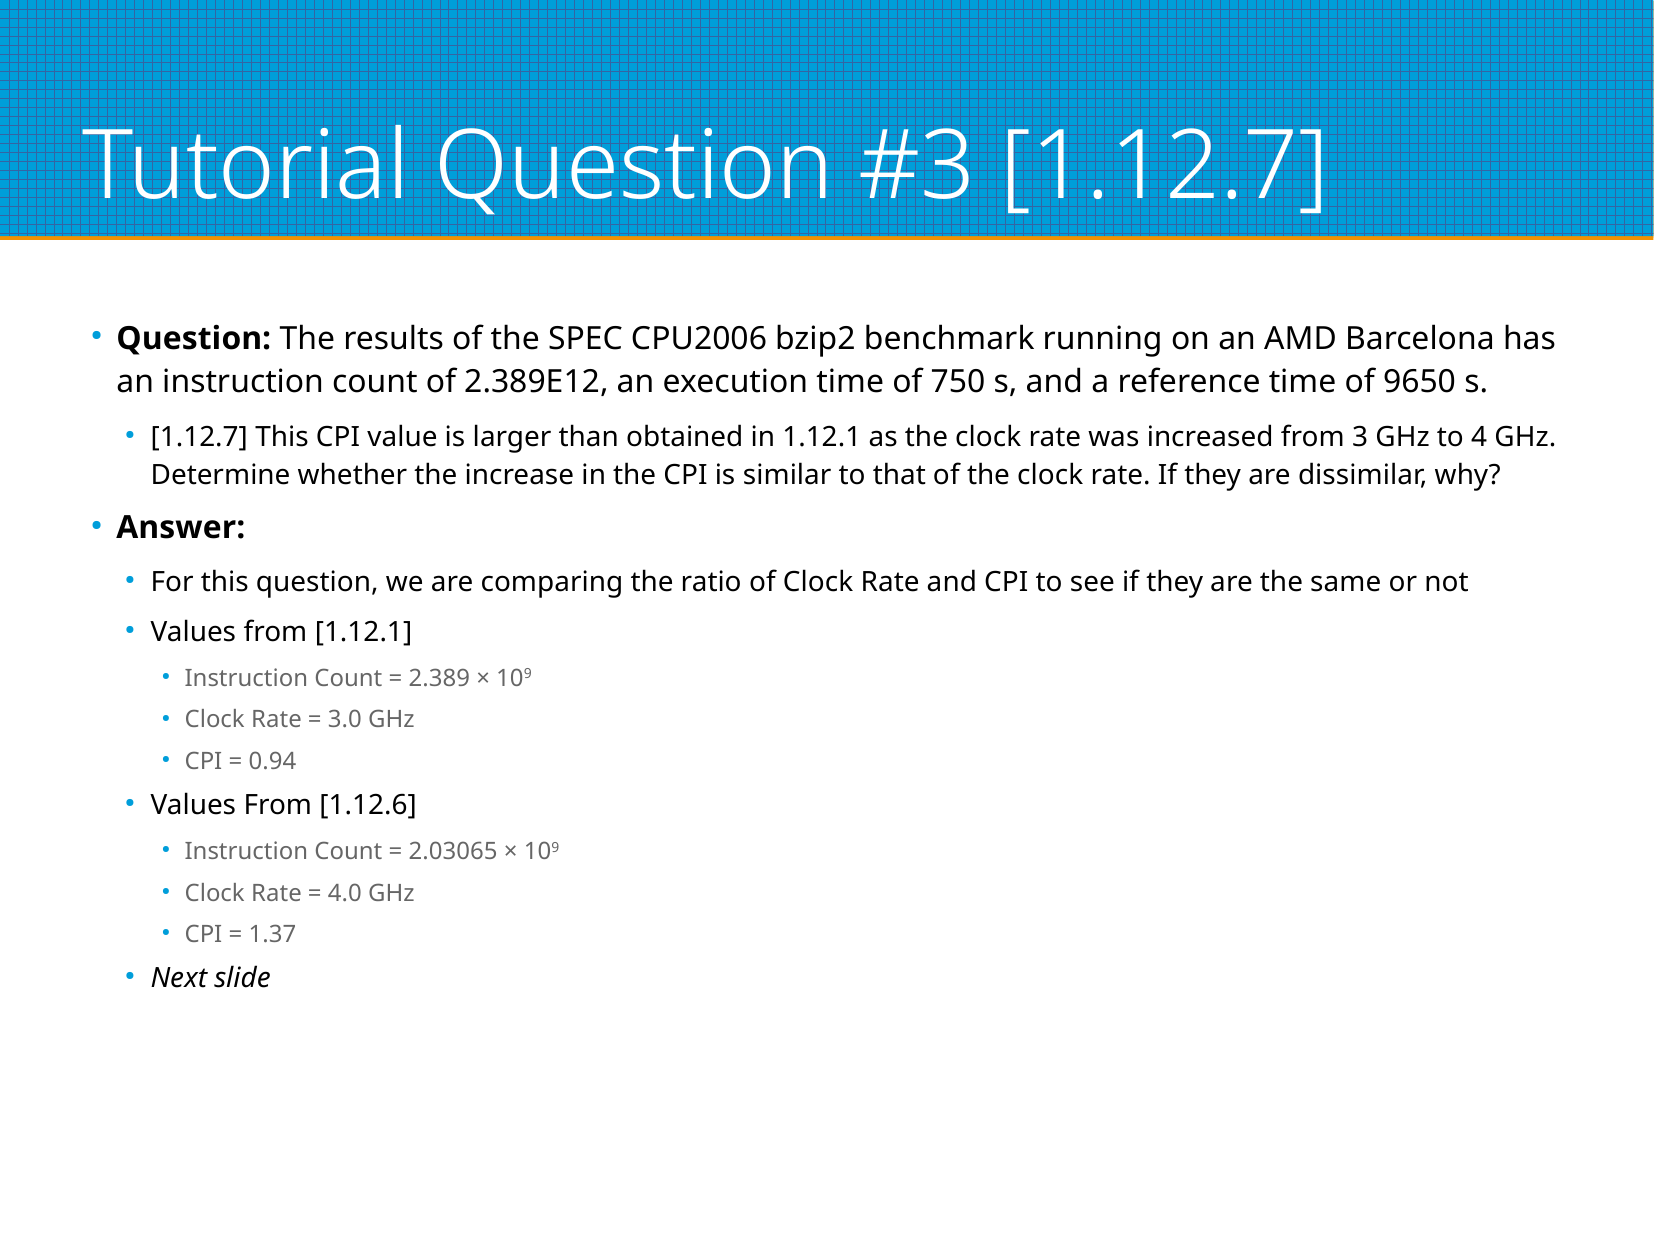

# Tutorial Question #3 [1.12.7]
Question: The results of the SPEC CPU2006 bzip2 benchmark running on an AMD Barcelona has an instruction count of 2.389E12, an execution time of 750 s, and a reference time of 9650 s.
[1.12.7] This CPI value is larger than obtained in 1.12.1 as the clock rate was increased from 3 GHz to 4 GHz. Determine whether the increase in the CPI is similar to that of the clock rate. If they are dissimilar, why?
Answer:
For this question, we are comparing the ratio of Clock Rate and CPI to see if they are the same or not
Values from [1.12.1]
Instruction Count = 2.389 × 109
Clock Rate = 3.0 GHz
CPI = 0.94
Values From [1.12.6]
Instruction Count = 2.03065 × 109
Clock Rate = 4.0 GHz
CPI = 1.37
Next slide